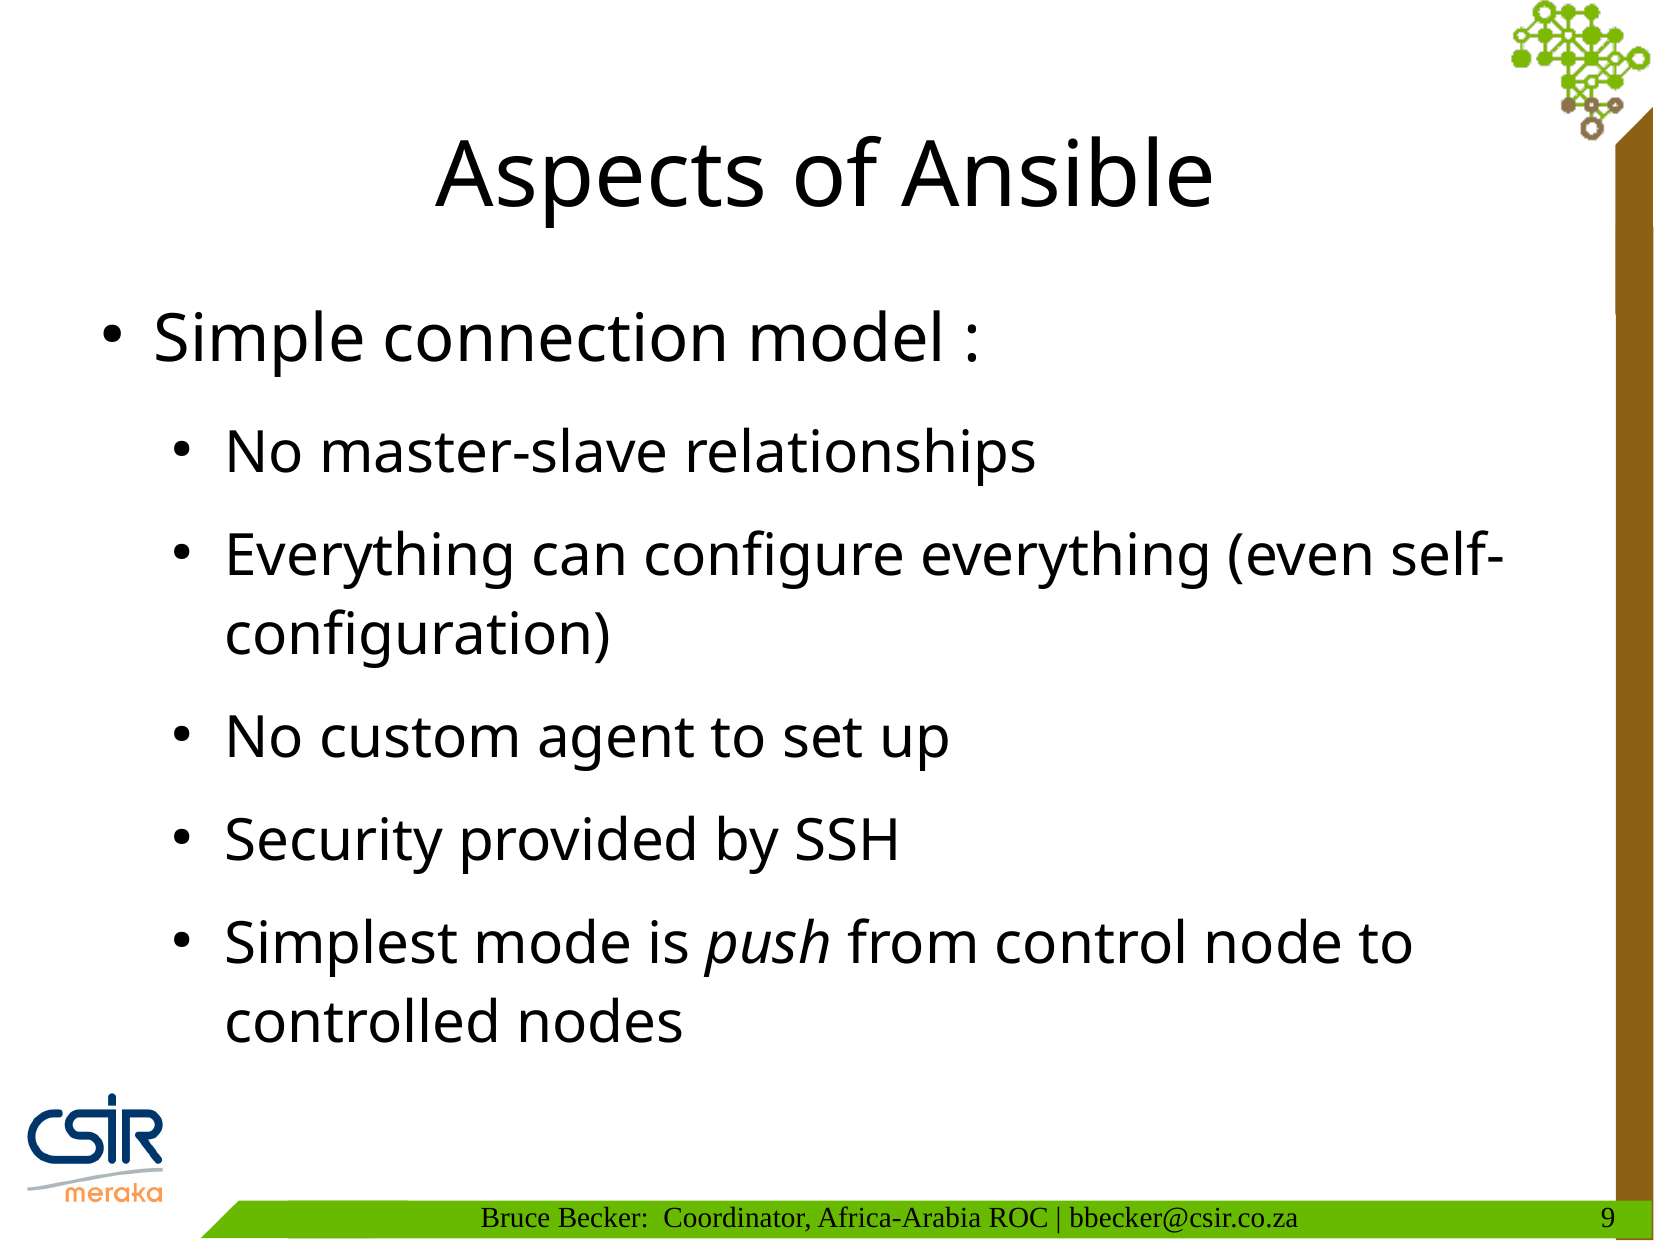

# Aspects of Ansible
Simple connection model :
No master-slave relationships
Everything can configure everything (even self-configuration)
No custom agent to set up
Security provided by SSH
Simplest mode is push from control node to controlled nodes
9